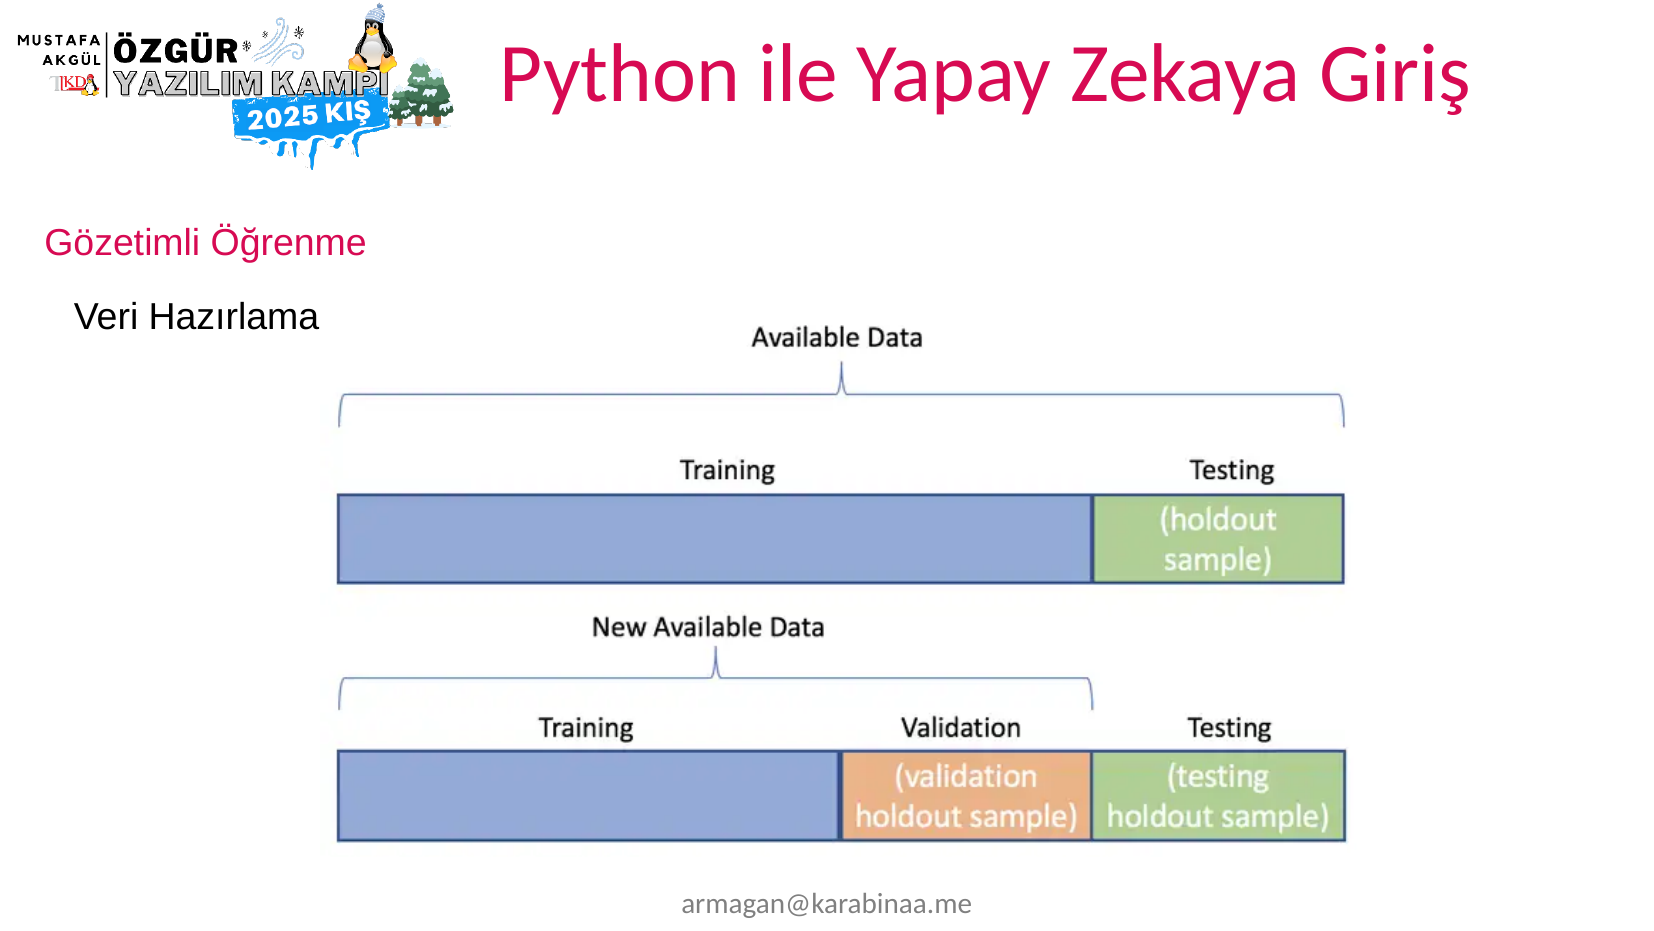

Python ile Yapay Zekaya Giriş
Gözetimli Öğrenme
Veri Hazırlama
armagan@karabinaa.me